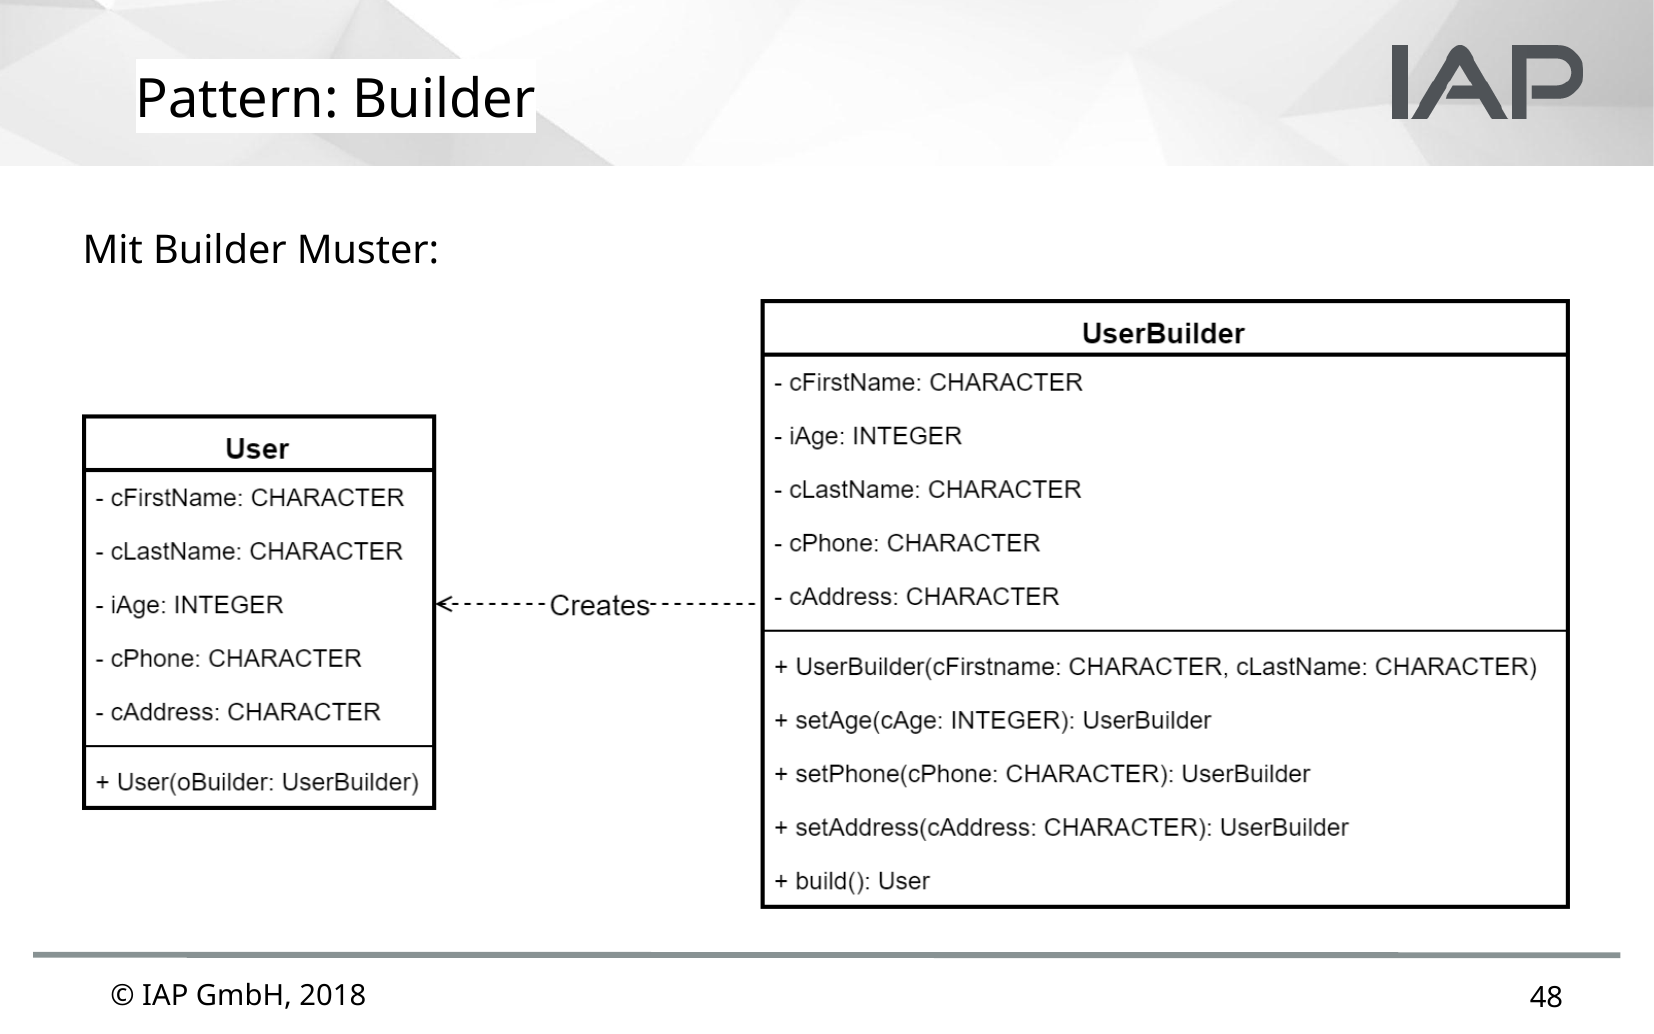

# Pattern: Builder
Mit Builder Muster:
© IAP GmbH, 2018
48